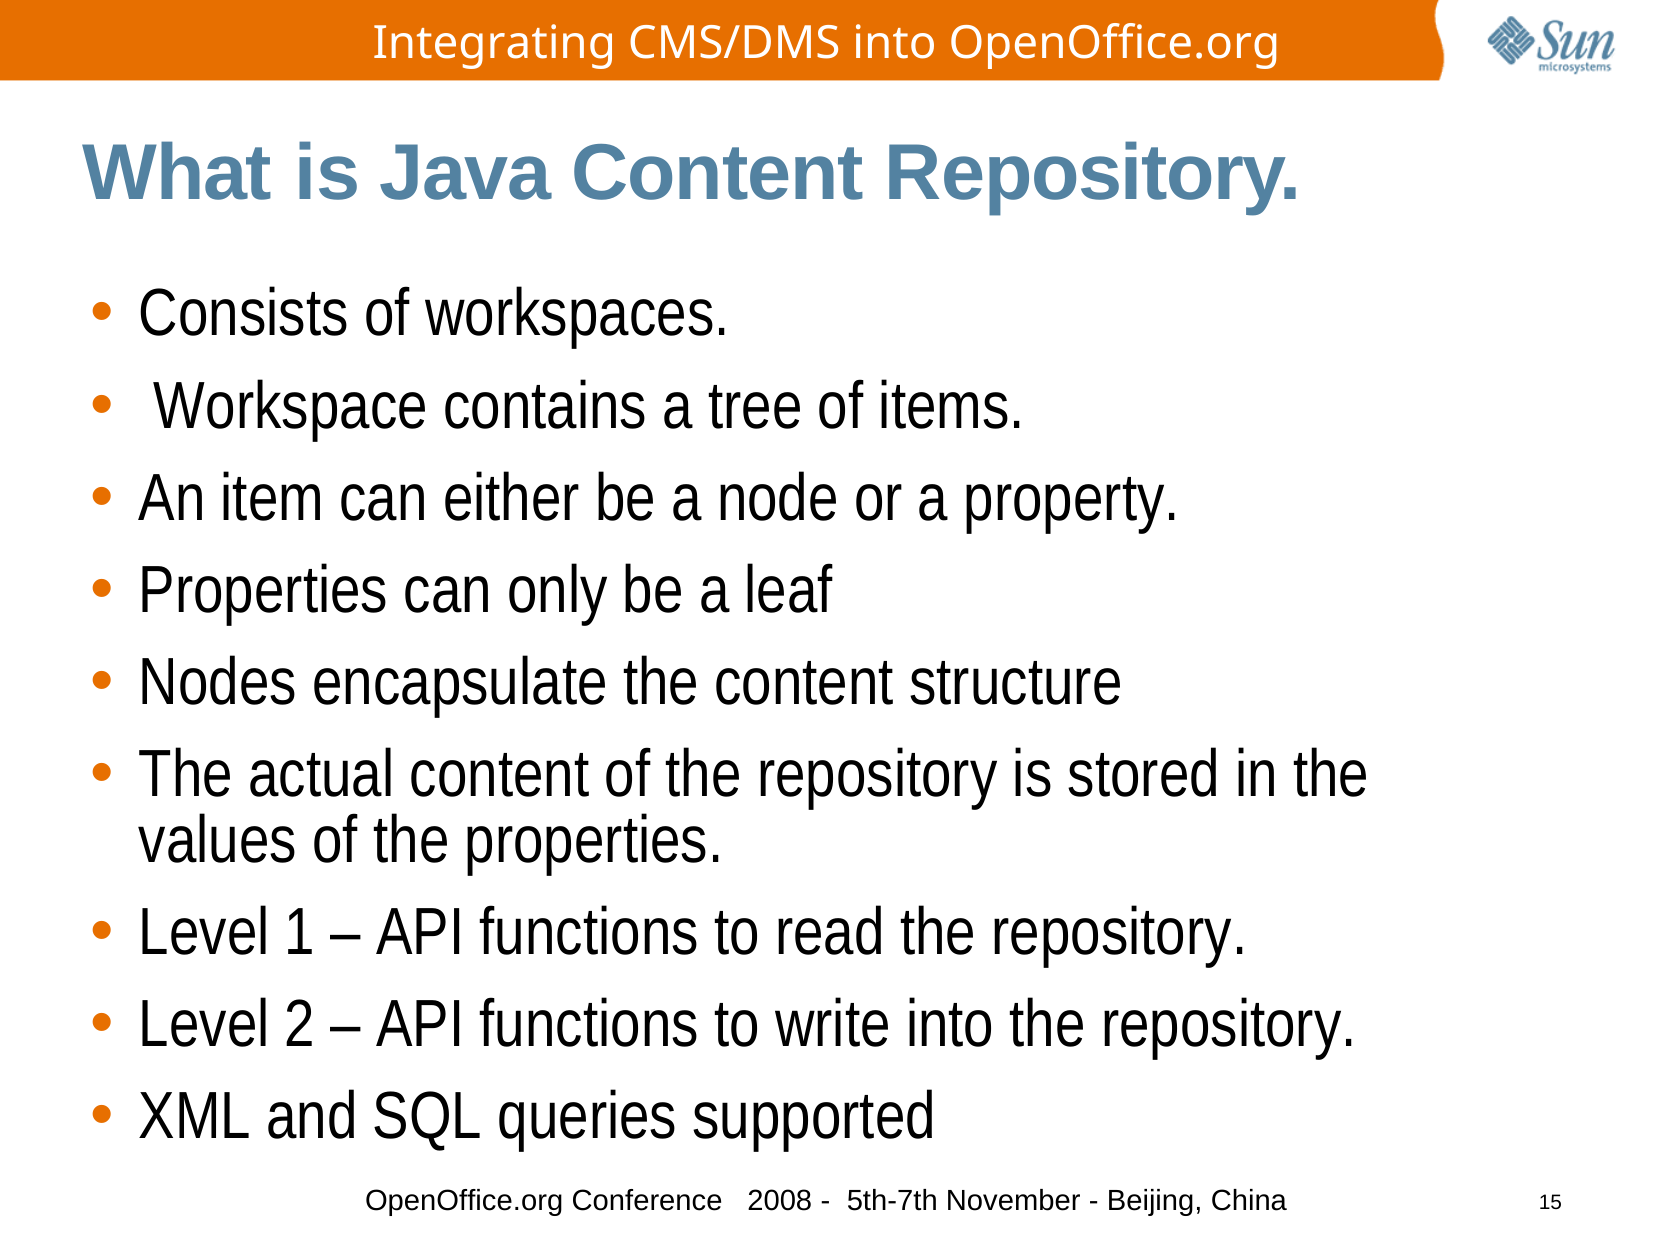

# What is Java Content Repository.
Consists of workspaces.
 Workspace contains a tree of items.
An item can either be a node or a property.
Properties can only be a leaf
Nodes encapsulate the content structure
The actual content of the repository is stored in the values of the properties.
Level 1 – API functions to read the repository.
Level 2 – API functions to write into the repository.
XML and SQL queries supported